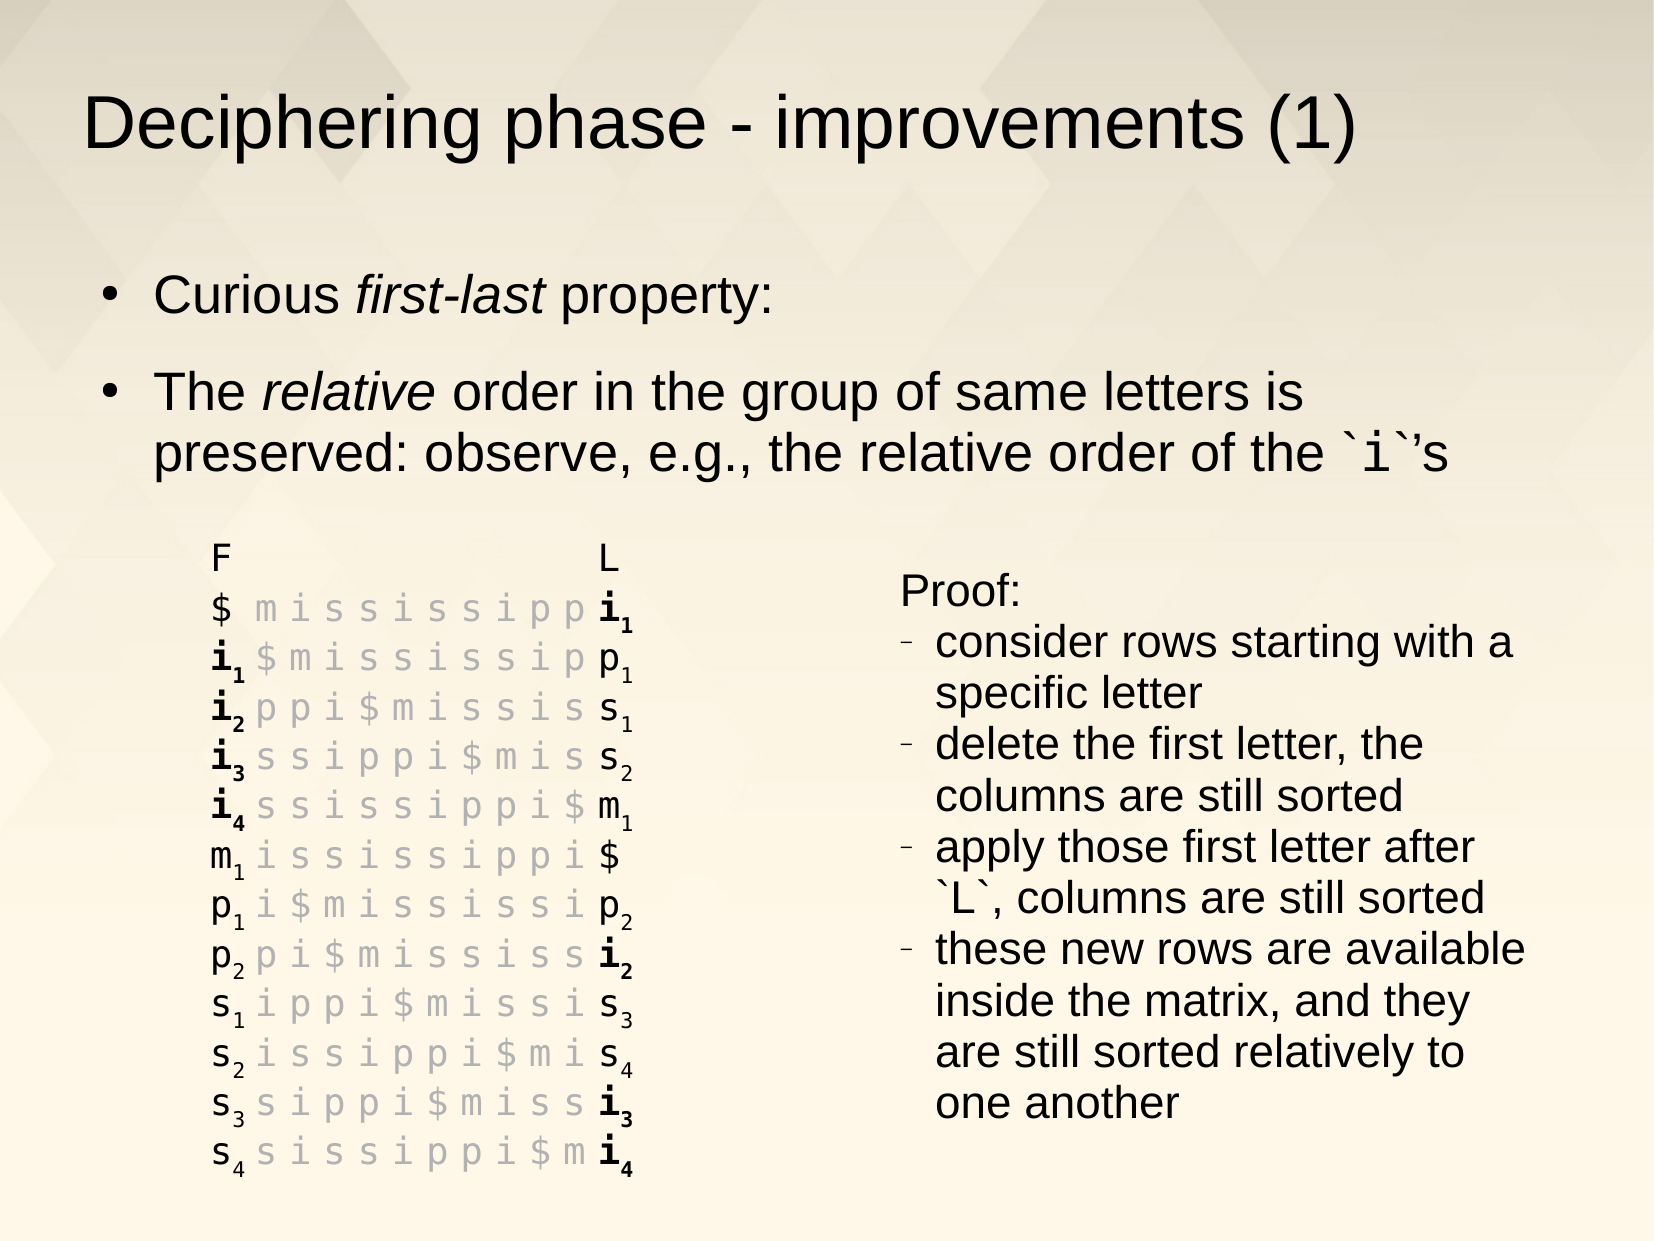

# Deciphering phase - improvements (1)
Curious first-last property:
The relative order in the group of same letters is preserved: observe, e.g., the relative order of the `i`’s
F L
$ mississippi1
i1 $mississipp1
i2 ppi$mississ1
i3 ssippi$miss2
i4 ssissippi$m1
m1 ississippi$
p1 i$mississip2
p2 pi$mississi2
s1 ippi$missis3
s2 issippi$mis4
s3 sippi$missi3
s4 sissippi$mi4
Proof:
consider rows starting with a specific letter
delete the first letter, the columns are still sorted
apply those first letter after `L`, columns are still sorted
these new rows are available inside the matrix, and they are still sorted relatively to one another